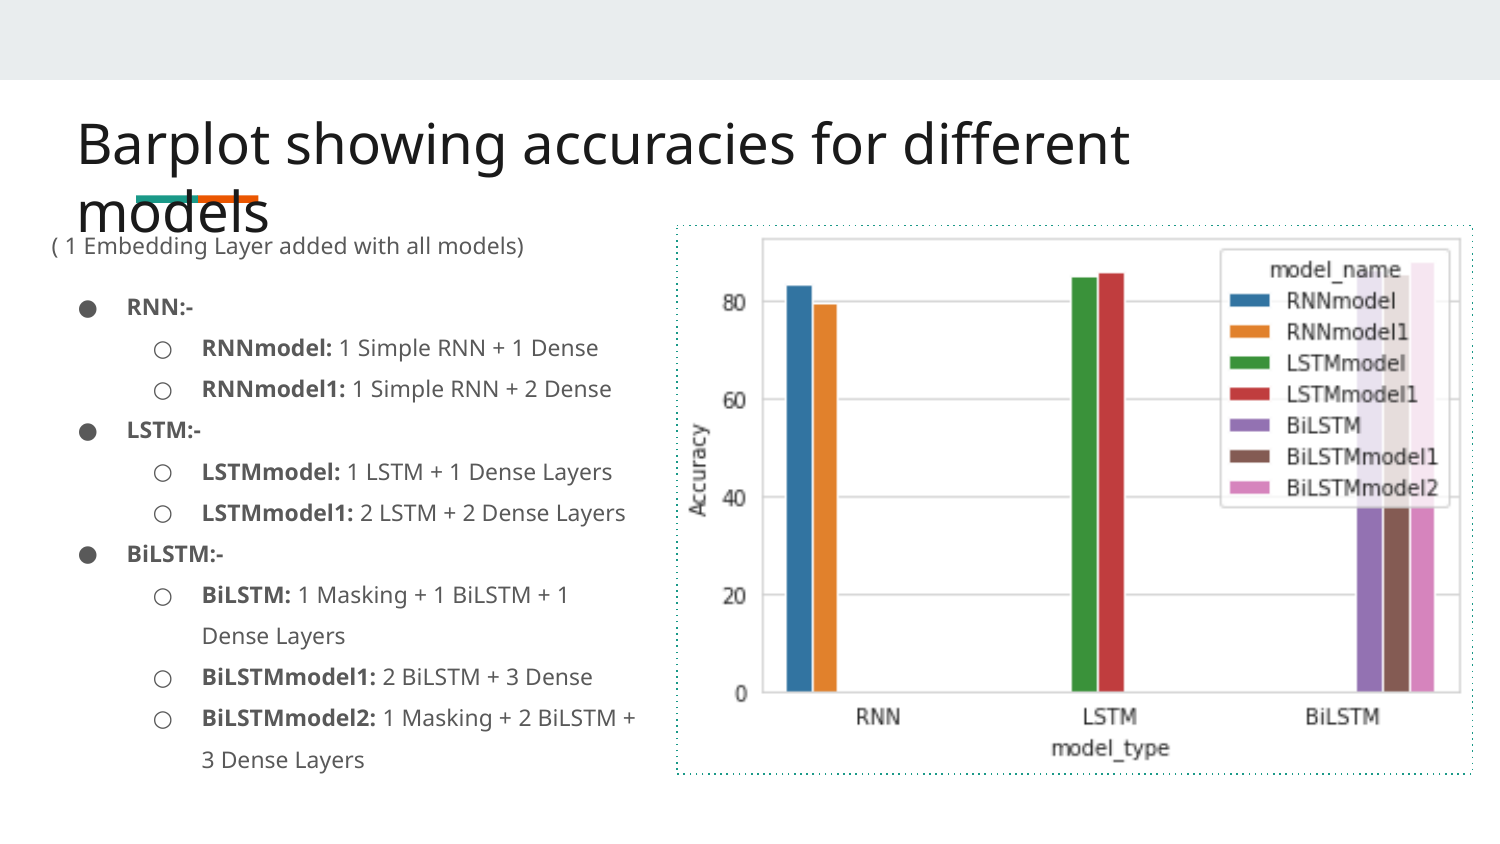

# Barplot showing accuracies for different models
( 1 Embedding Layer added with all models)
RNN:-
RNNmodel: 1 Simple RNN + 1 Dense
RNNmodel1: 1 Simple RNN + 2 Dense
LSTM:-
LSTMmodel: 1 LSTM + 1 Dense Layers
LSTMmodel1: 2 LSTM + 2 Dense Layers
BiLSTM:-
BiLSTM: 1 Masking + 1 BiLSTM + 1 Dense Layers
BiLSTMmodel1: 2 BiLSTM + 3 Dense
BiLSTMmodel2: 1 Masking + 2 BiLSTM + 3 Dense Layers